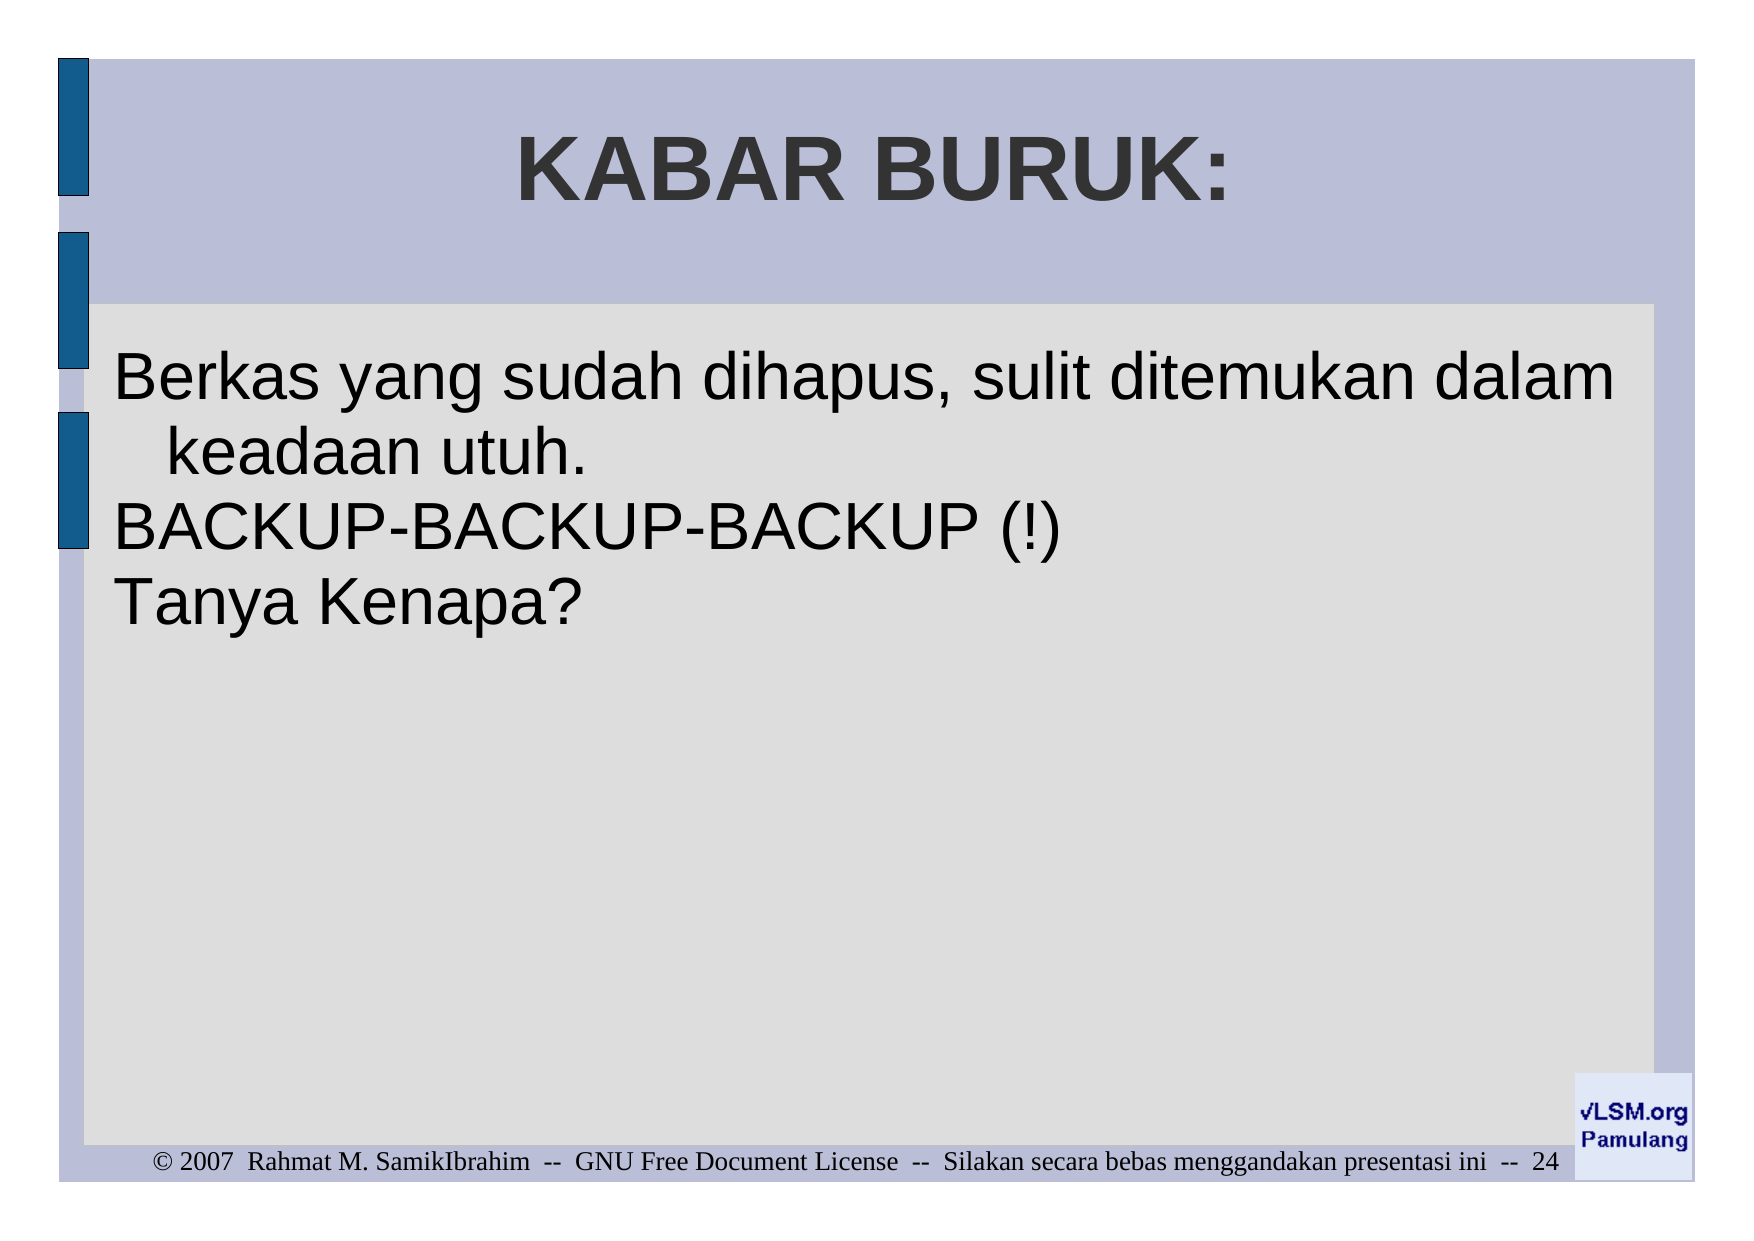

# KABAR BURUK:
Berkas yang sudah dihapus, sulit ditemukan dalam keadaan utuh.
BACKUP-BACKUP-BACKUP (!)
Tanya Kenapa?